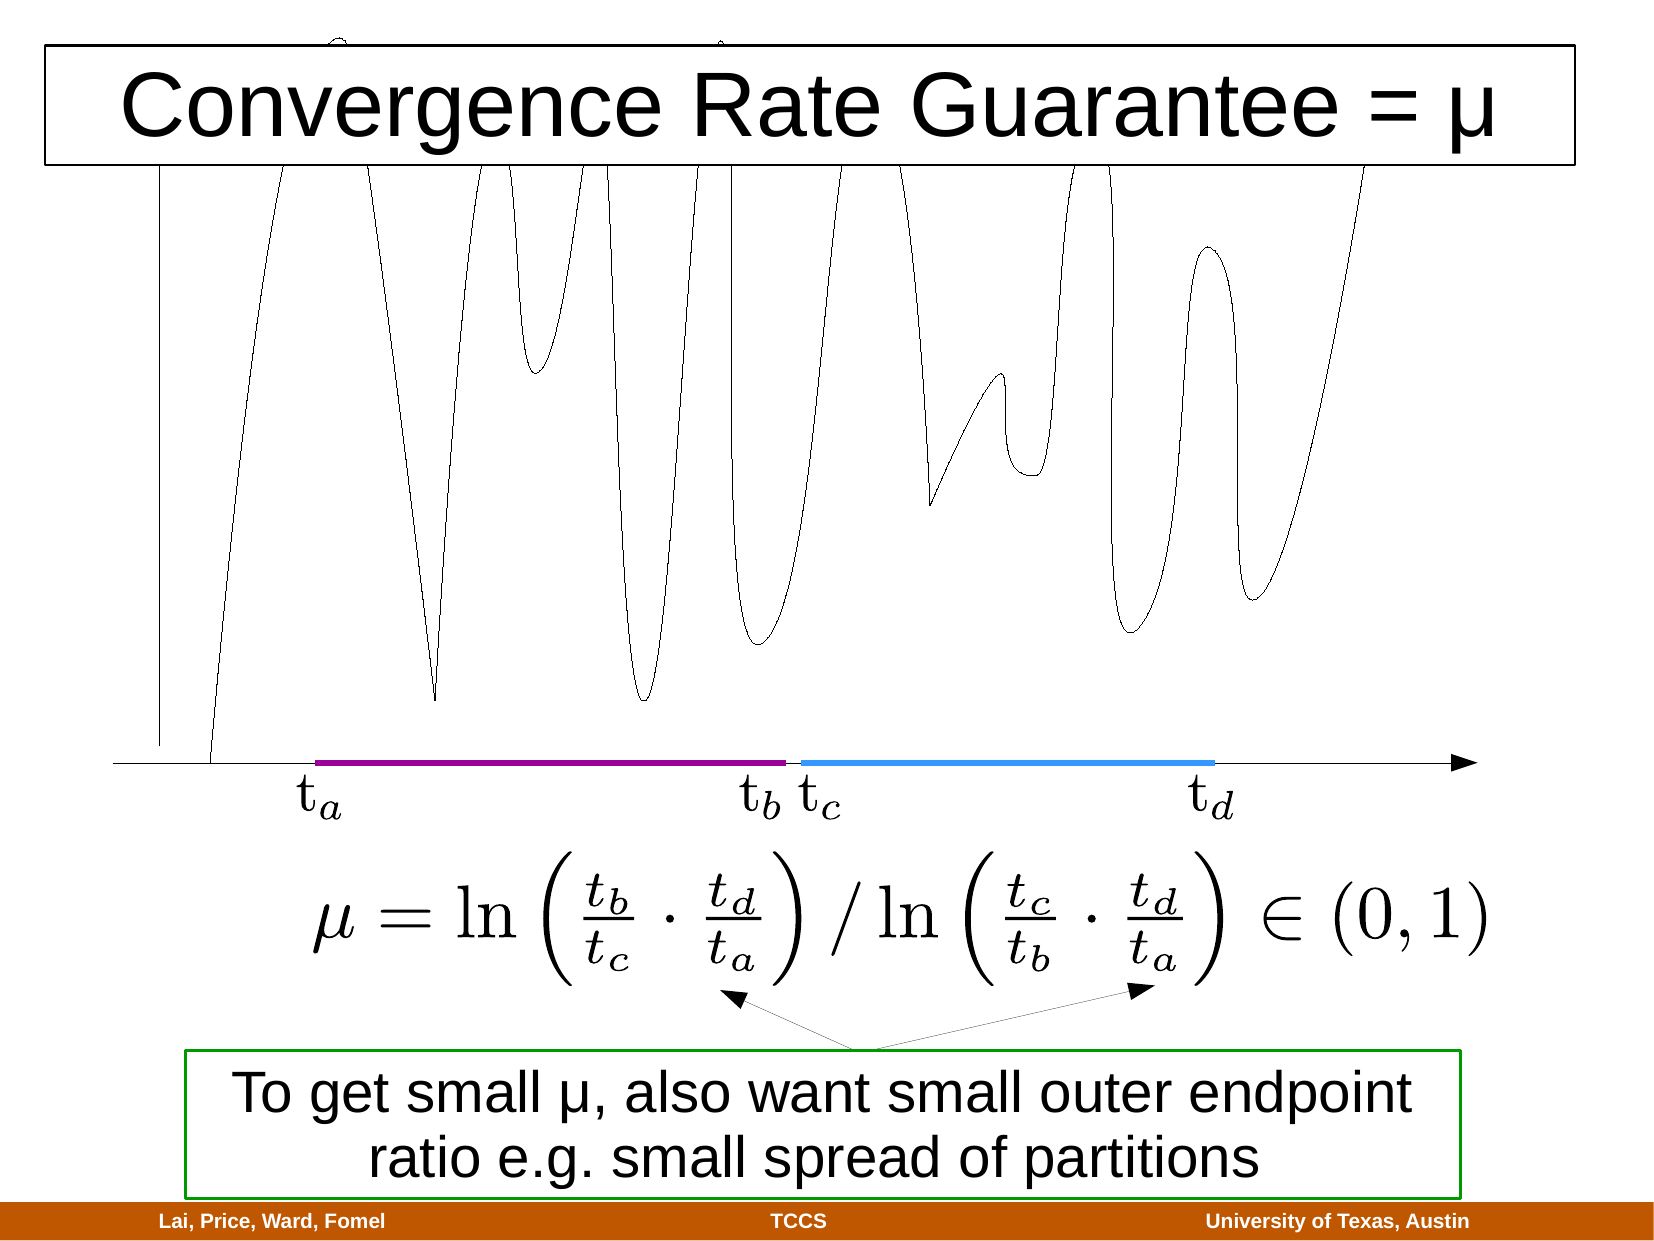

Convergence Rate Guarantee = μ
To get small μ, also want small outer endpoint ratio e.g. small spread of partitions